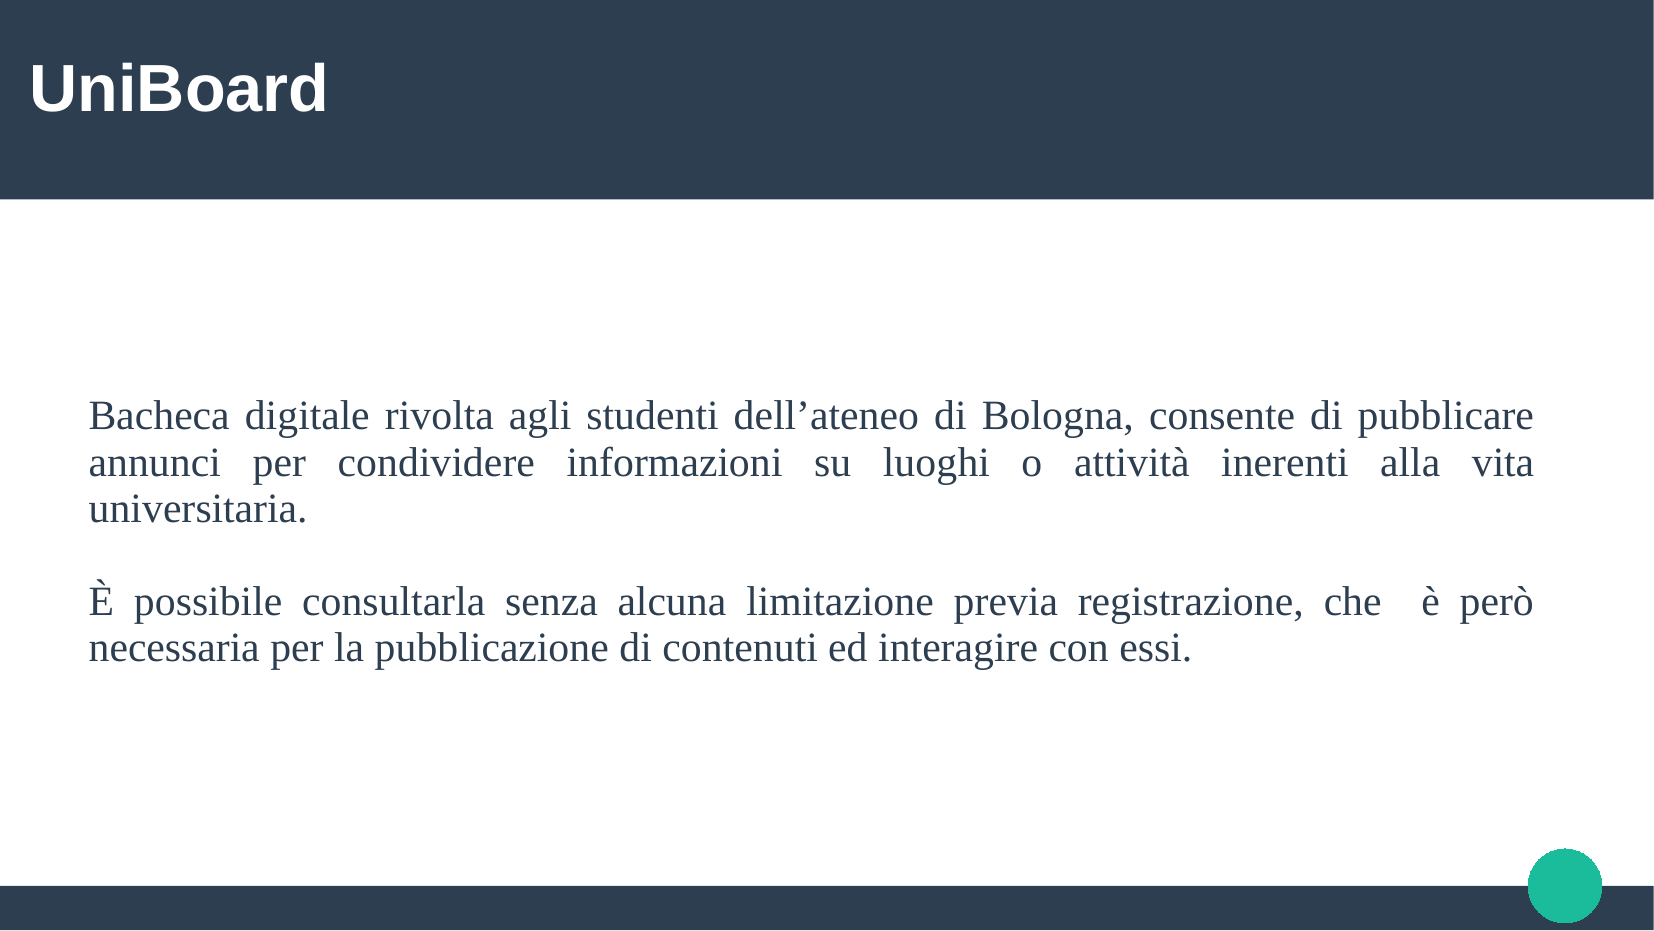

# UniBoard
Bacheca digitale rivolta agli studenti dell’ateneo di Bologna, consente di pubblicare annunci per condividere informazioni su luoghi o attività inerenti alla vita universitaria.
È possibile consultarla senza alcuna limitazione previa registrazione, che è però necessaria per la pubblicazione di contenuti ed interagire con essi.